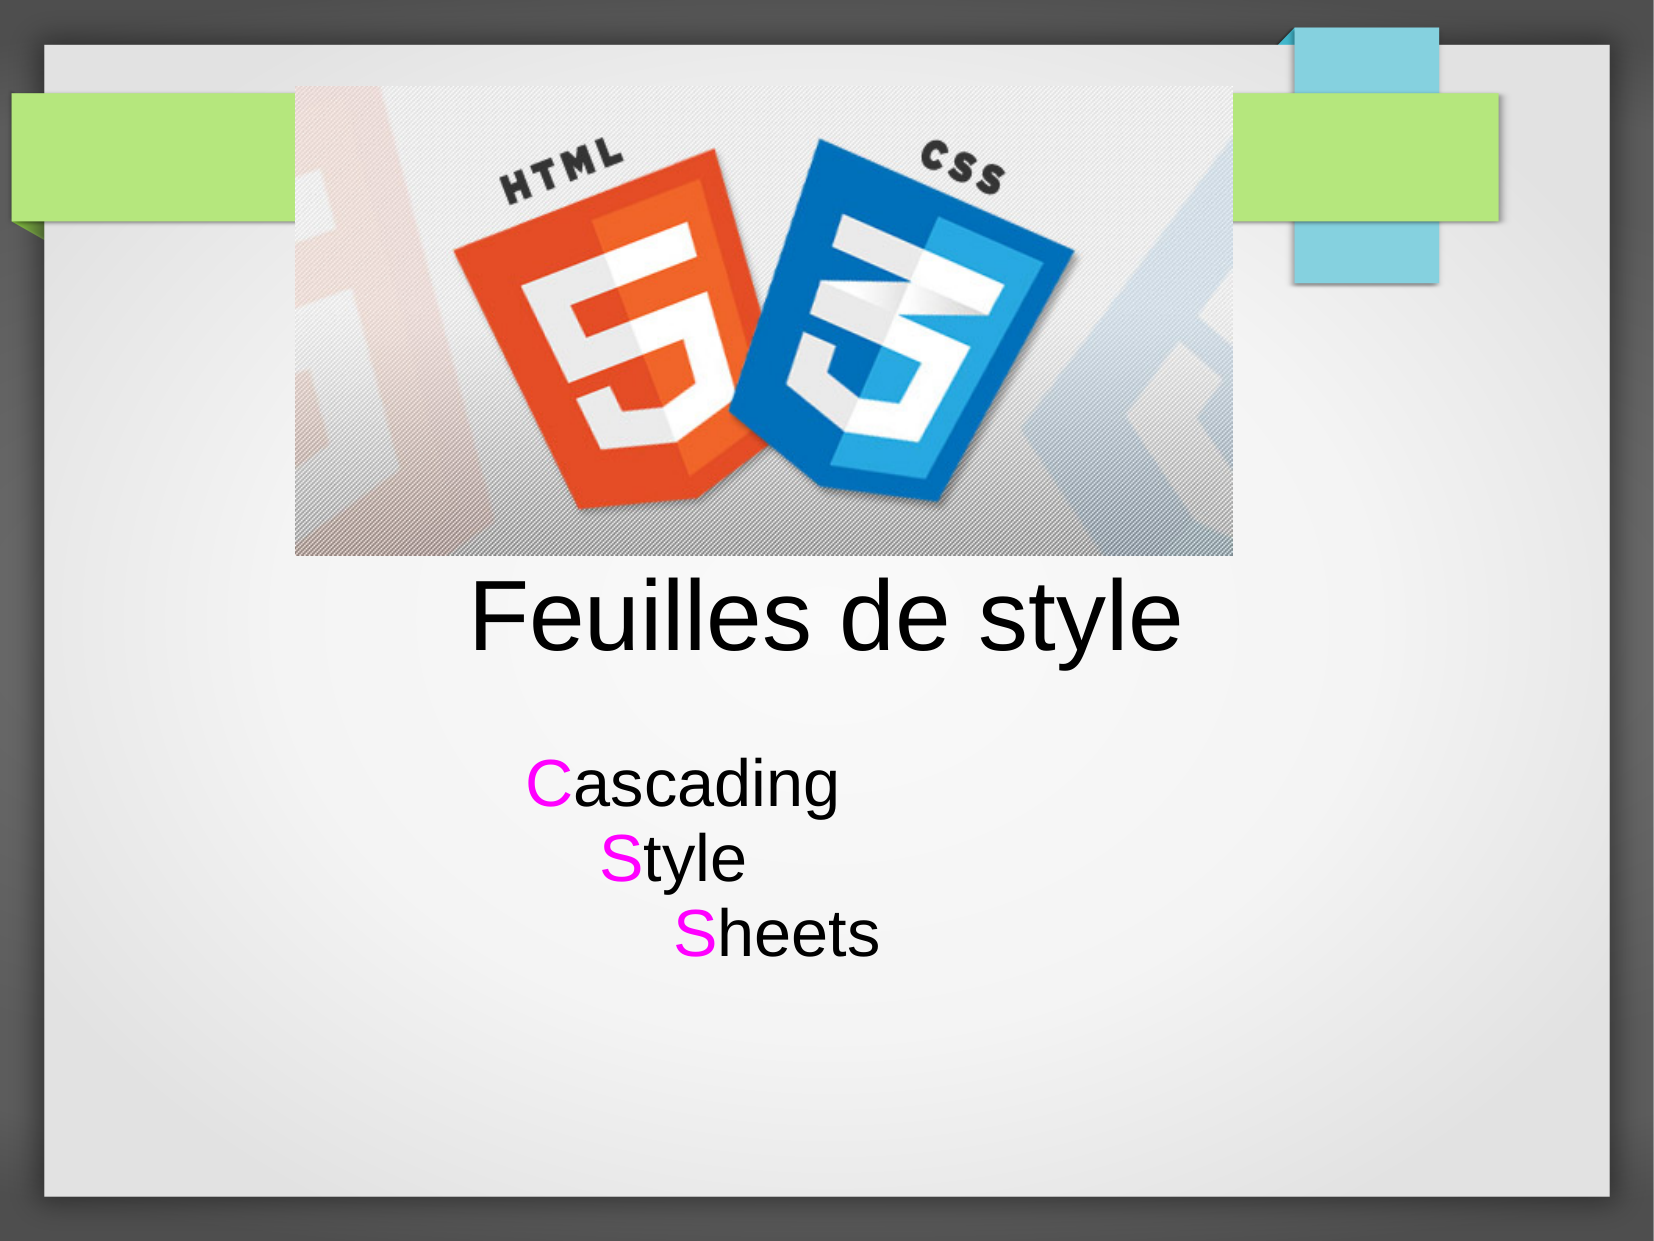

# Feuilles de style
						Cascading
							Style
								Sheets